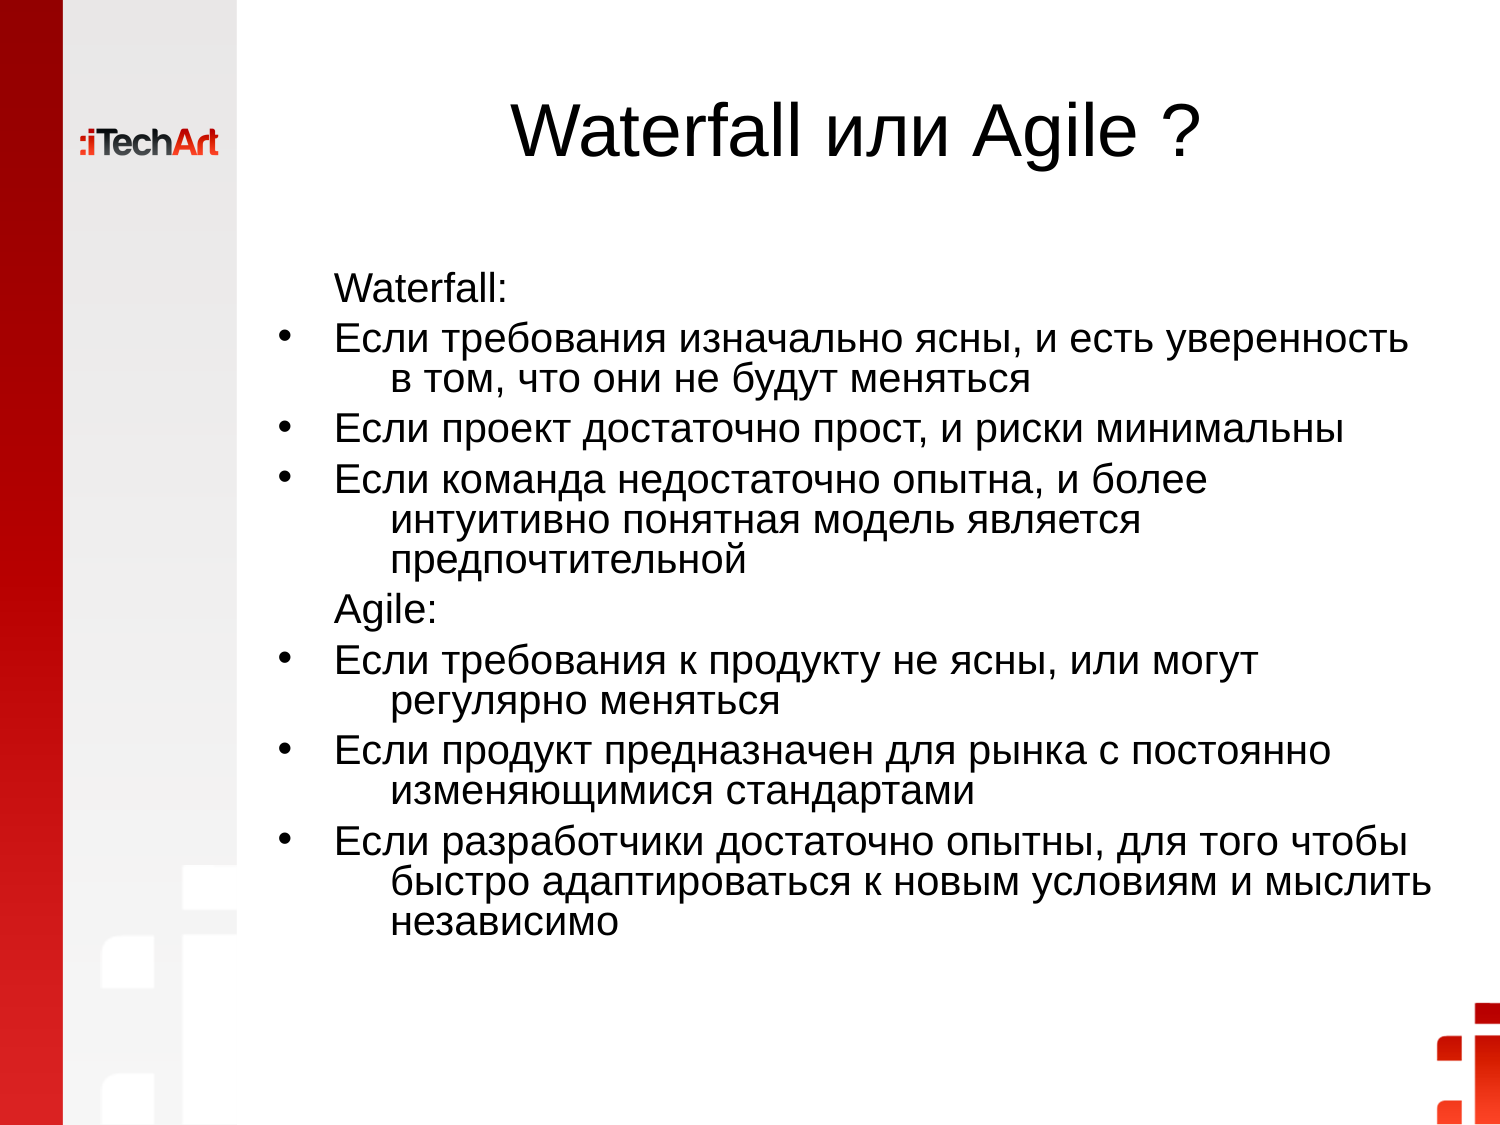

# Waterfall или Agile ?
Waterfall:
Если требования изначально ясны, и есть уверенность в том, что они не будут меняться
Если проект достаточно прост, и риски минимальны
Если команда недостаточно опытна, и более интуитивно понятная модель является предпочтительной
Agile:
Если требования к продукту не ясны, или могут регулярно меняться
Если продукт предназначен для рынка с постоянно изменяющимися стандартами
Если разработчики достаточно опытны, для того чтобы быстро адаптироваться к новым условиям и мыслить независимо